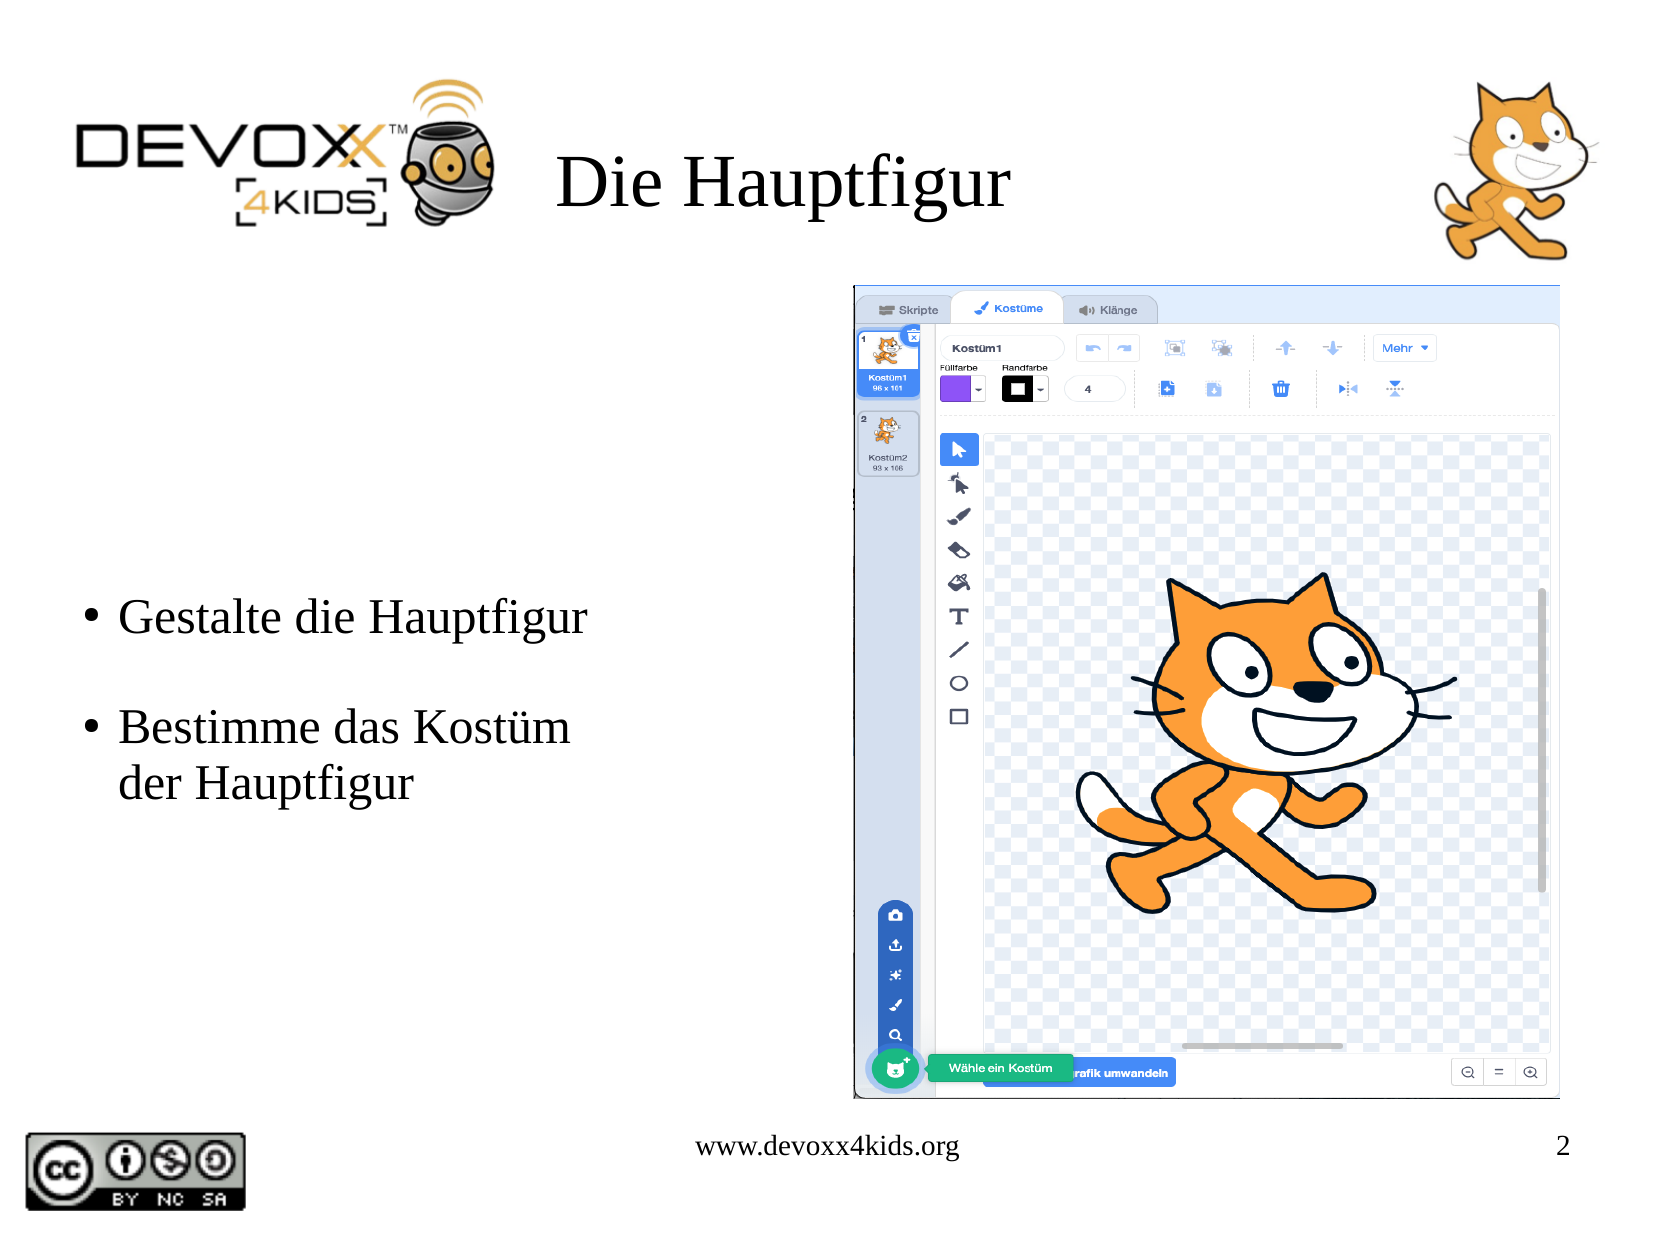

# Die Hauptfigur
Gestalte die Hauptfigur
Bestimme das Kostüm
der Hauptfigur
www.devoxx4kids.org
2